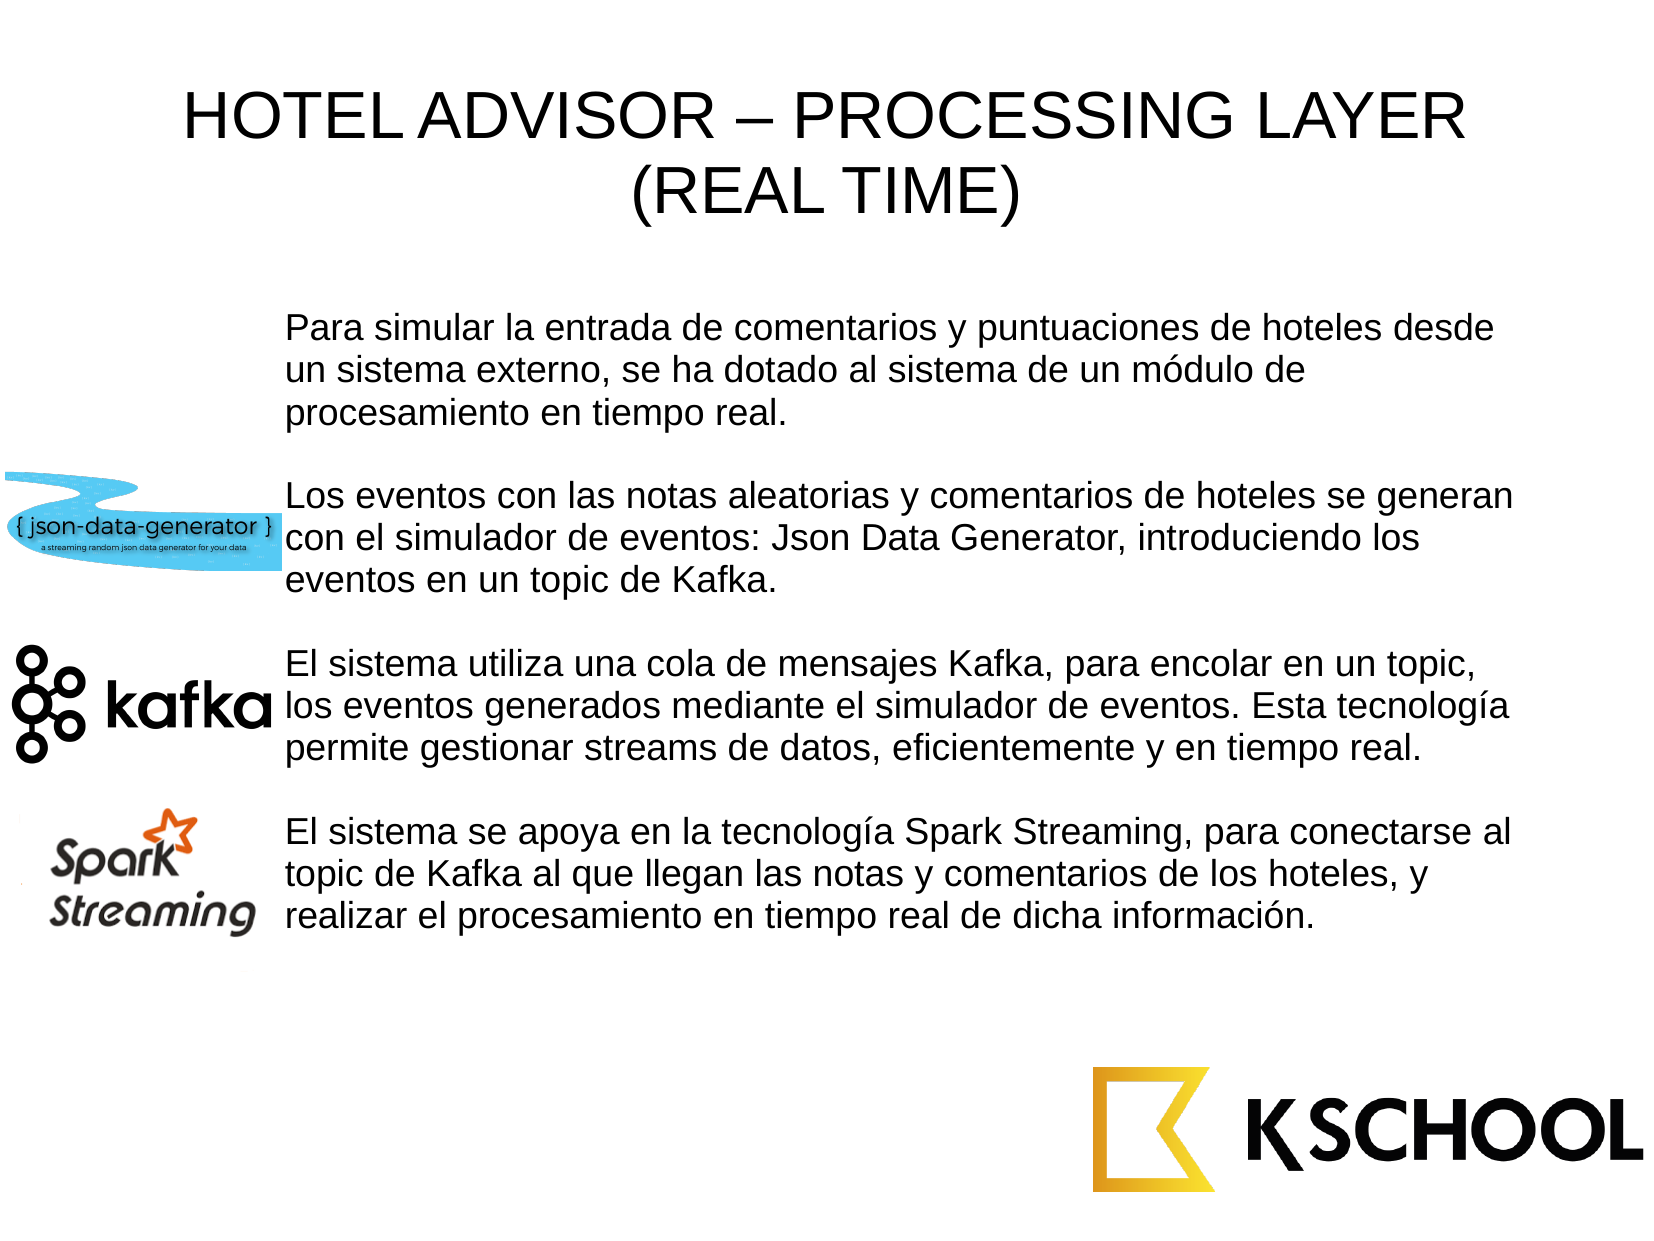

# HOTEL ADVISOR – PROCESSING LAYER (REAL TIME)
Para simular la entrada de comentarios y puntuaciones de hoteles desde un sistema externo, se ha dotado al sistema de un módulo de procesamiento en tiempo real.
Los eventos con las notas aleatorias y comentarios de hoteles se generan con el simulador de eventos: Json Data Generator, introduciendo los eventos en un topic de Kafka.
El sistema utiliza una cola de mensajes Kafka, para encolar en un topic, los eventos generados mediante el simulador de eventos. Esta tecnología permite gestionar streams de datos, eficientemente y en tiempo real.
El sistema se apoya en la tecnología Spark Streaming, para conectarse al topic de Kafka al que llegan las notas y comentarios de los hoteles, y realizar el procesamiento en tiempo real de dicha información.